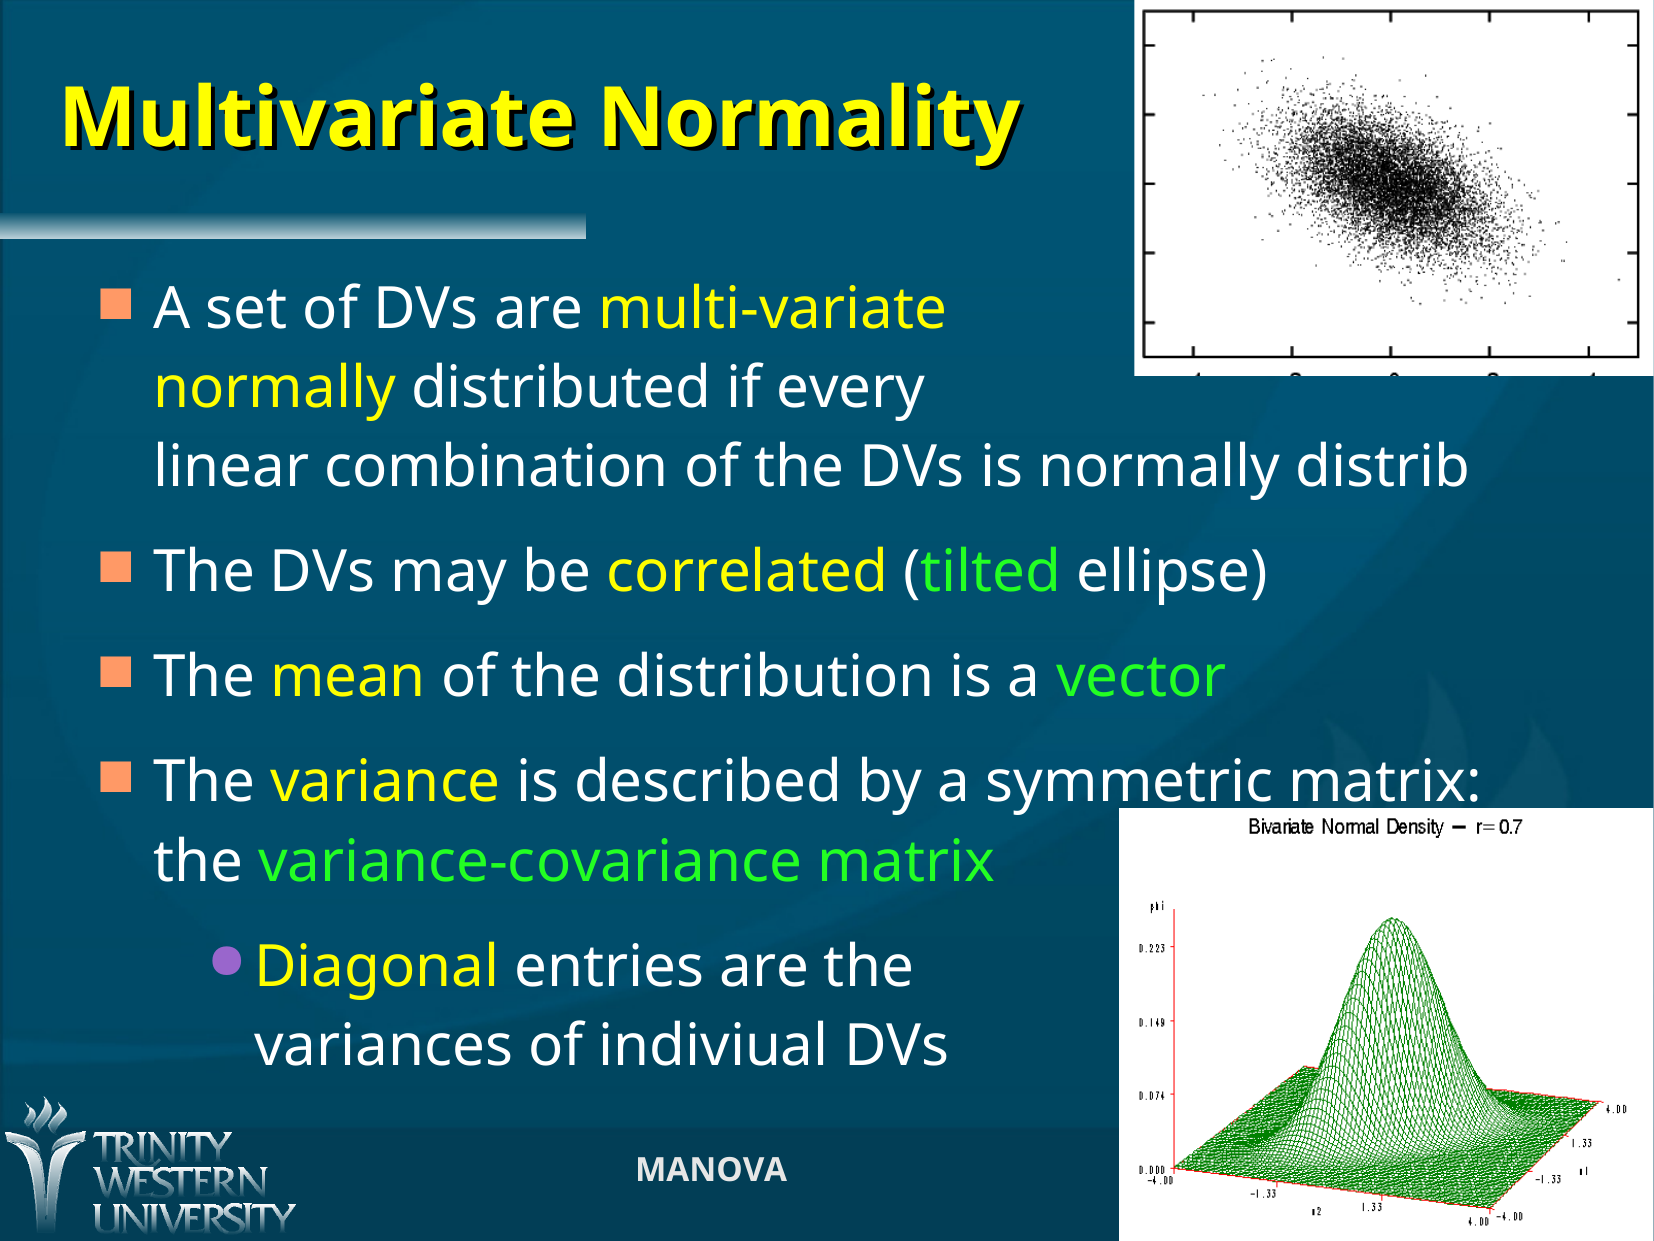

# Multivariate Normality
A set of DVs are multi-variate
normally distributed if every
linear combination of the DVs is normally distrib
The DVs may be correlated (tilted ellipse)
The mean of the distribution is a vector
The variance is described by a symmetric matrix: the variance-covariance matrix
Diagonal entries are the
variances of indiviual DVs
MANOVA
4 Dec 2010
7